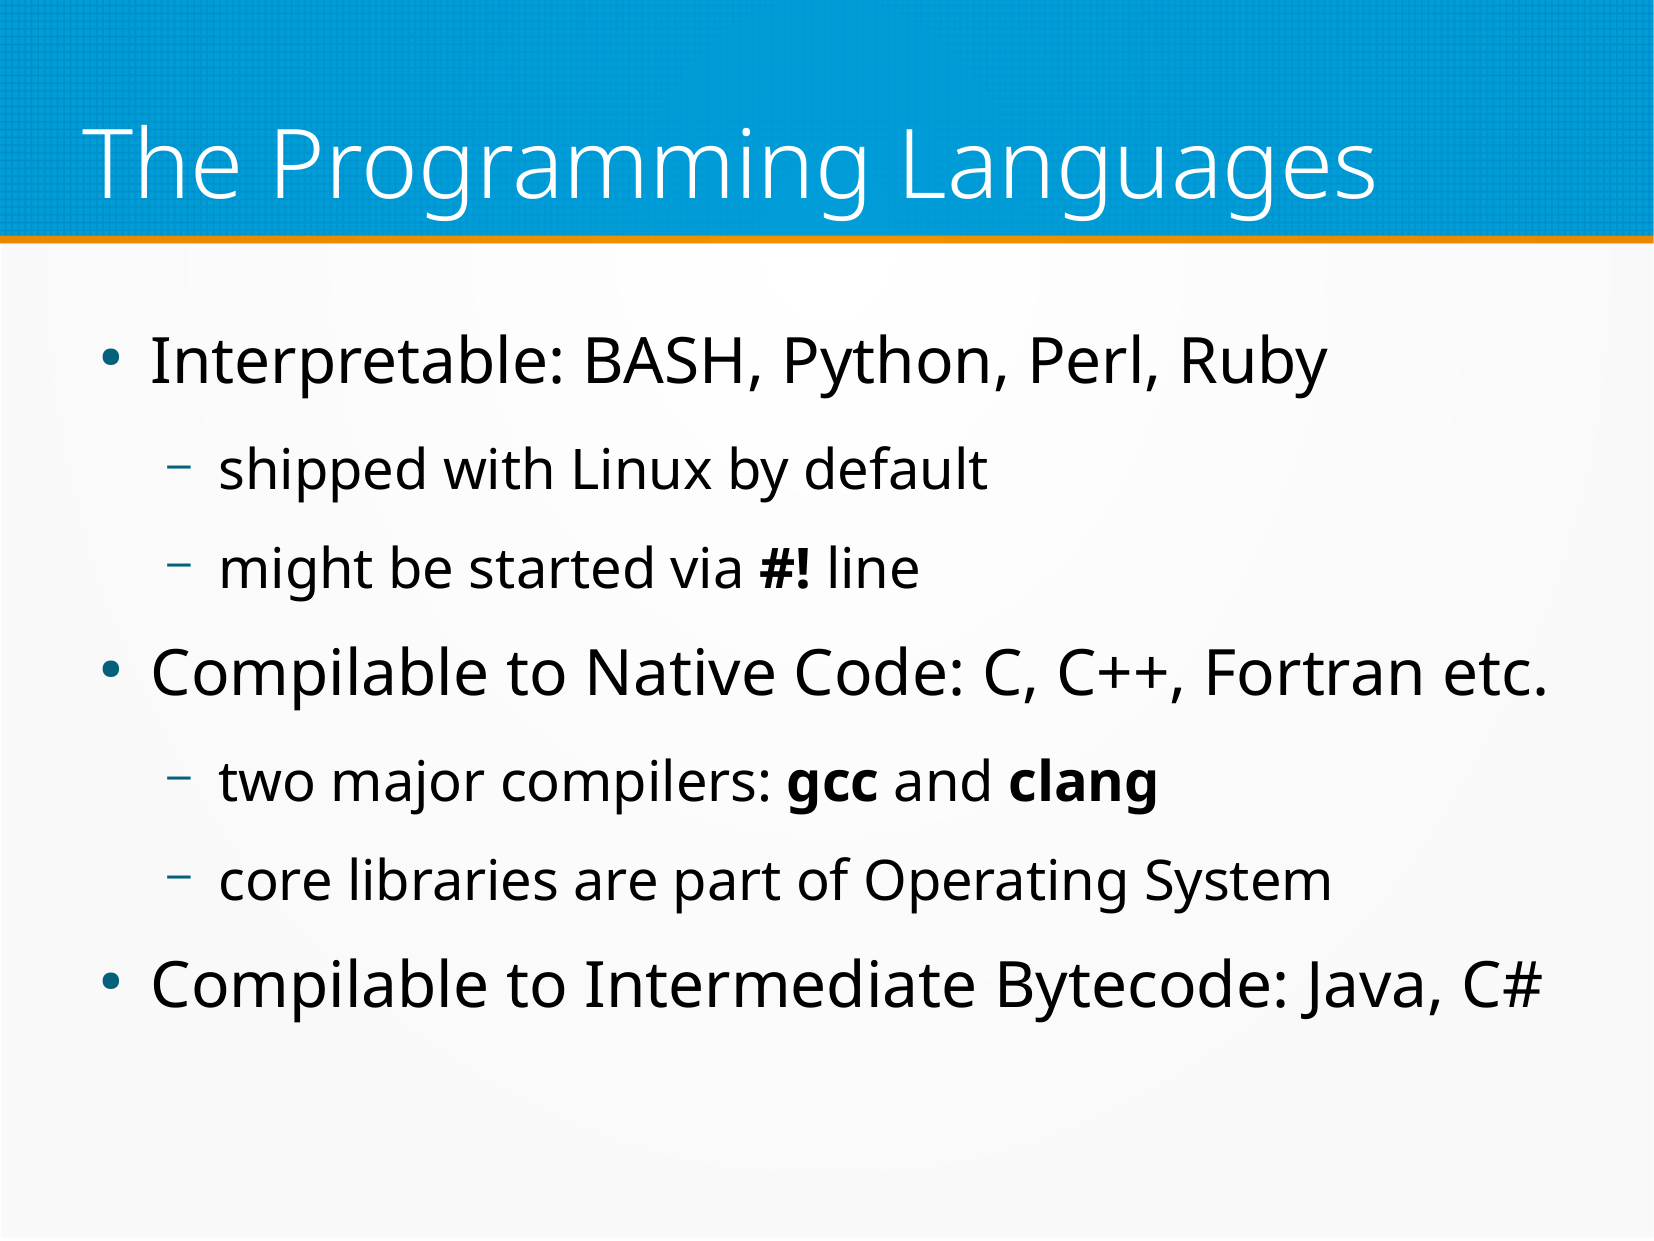

# The Programming Languages
Interpretable: BASH, Python, Perl, Ruby
shipped with Linux by default
might be started via #! line
Compilable to Native Code: C, C++, Fortran etc.
two major compilers: gcc and clang
core libraries are part of Operating System
Compilable to Intermediate Bytecode: Java, C#